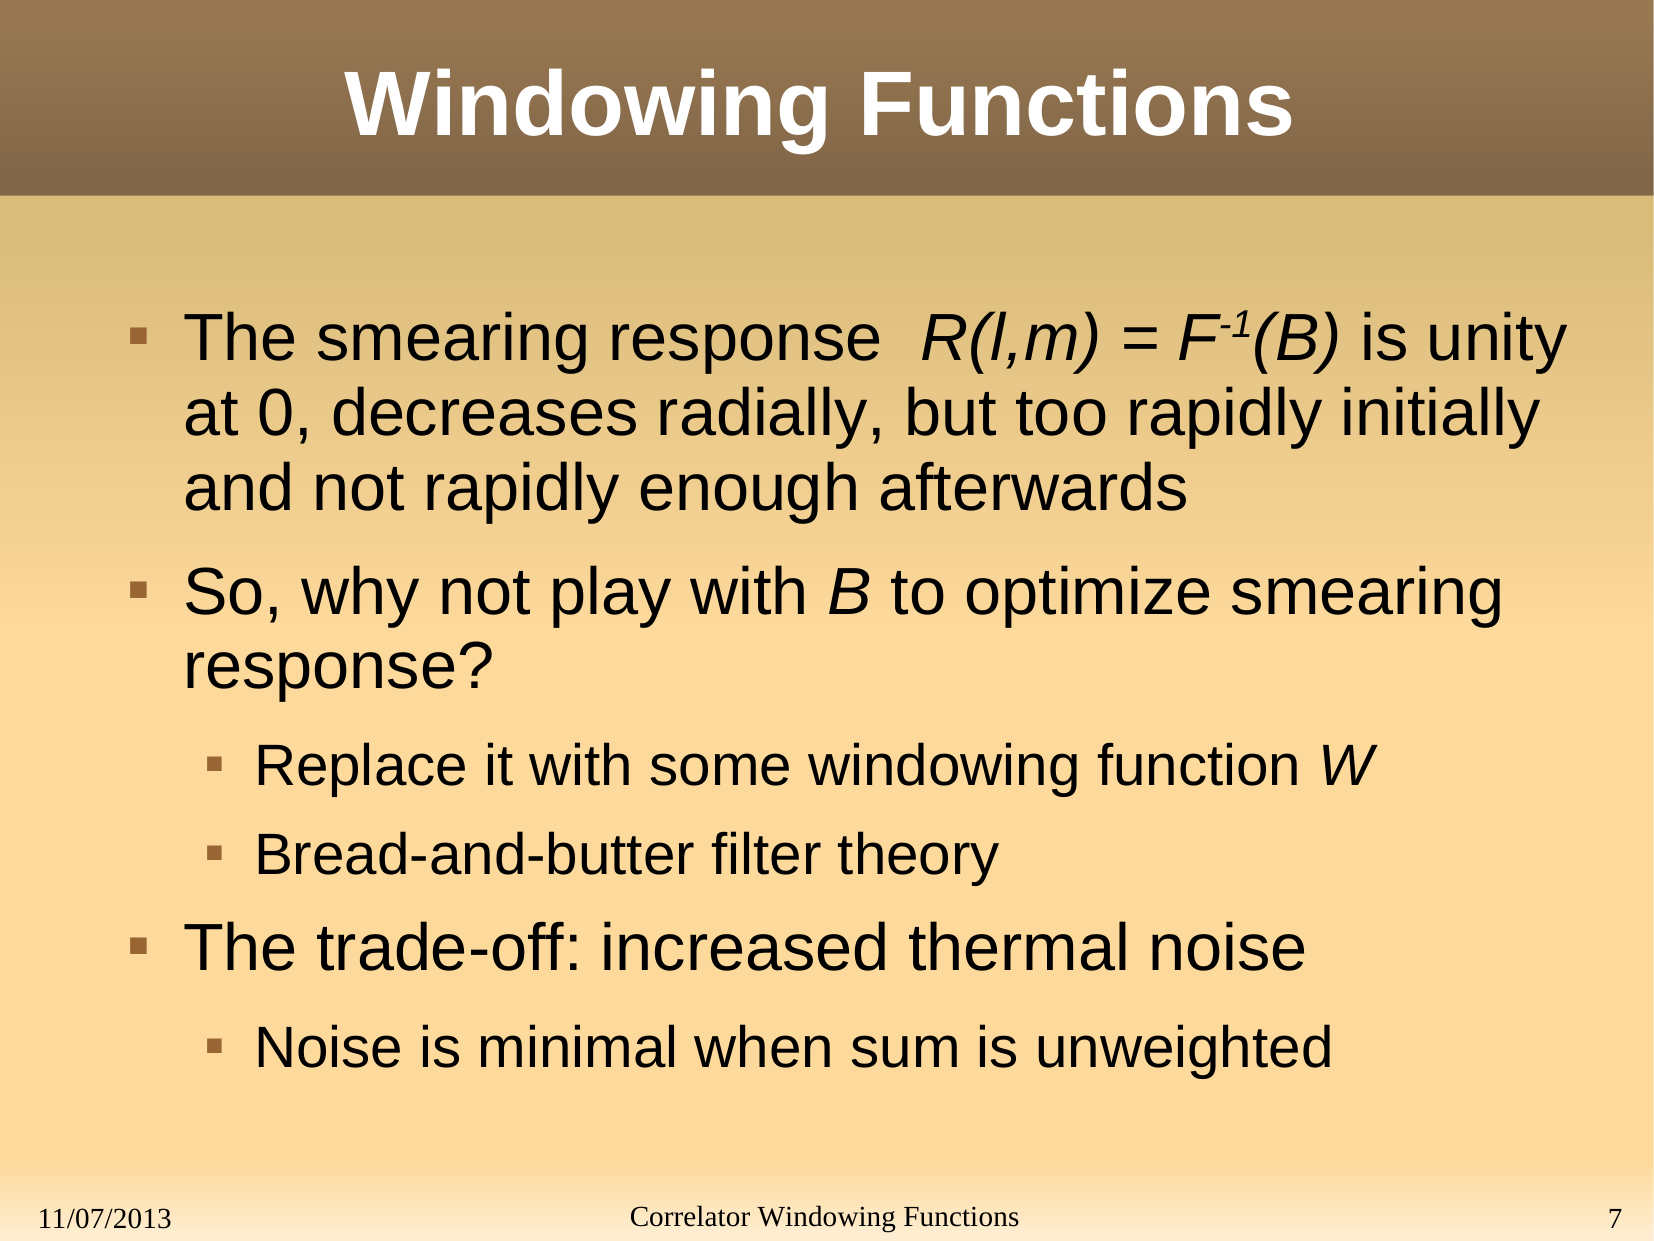

# Windowing Functions
The smearing response R(l,m) = F-1(B) is unity at 0, decreases radially, but too rapidly initially and not rapidly enough afterwards
So, why not play with B to optimize smearing response?
Replace it with some windowing function W
Bread-and-butter filter theory
The trade-off: increased thermal noise
Noise is minimal when sum is unweighted
Correlator Windowing Functions
11/07/2013
7